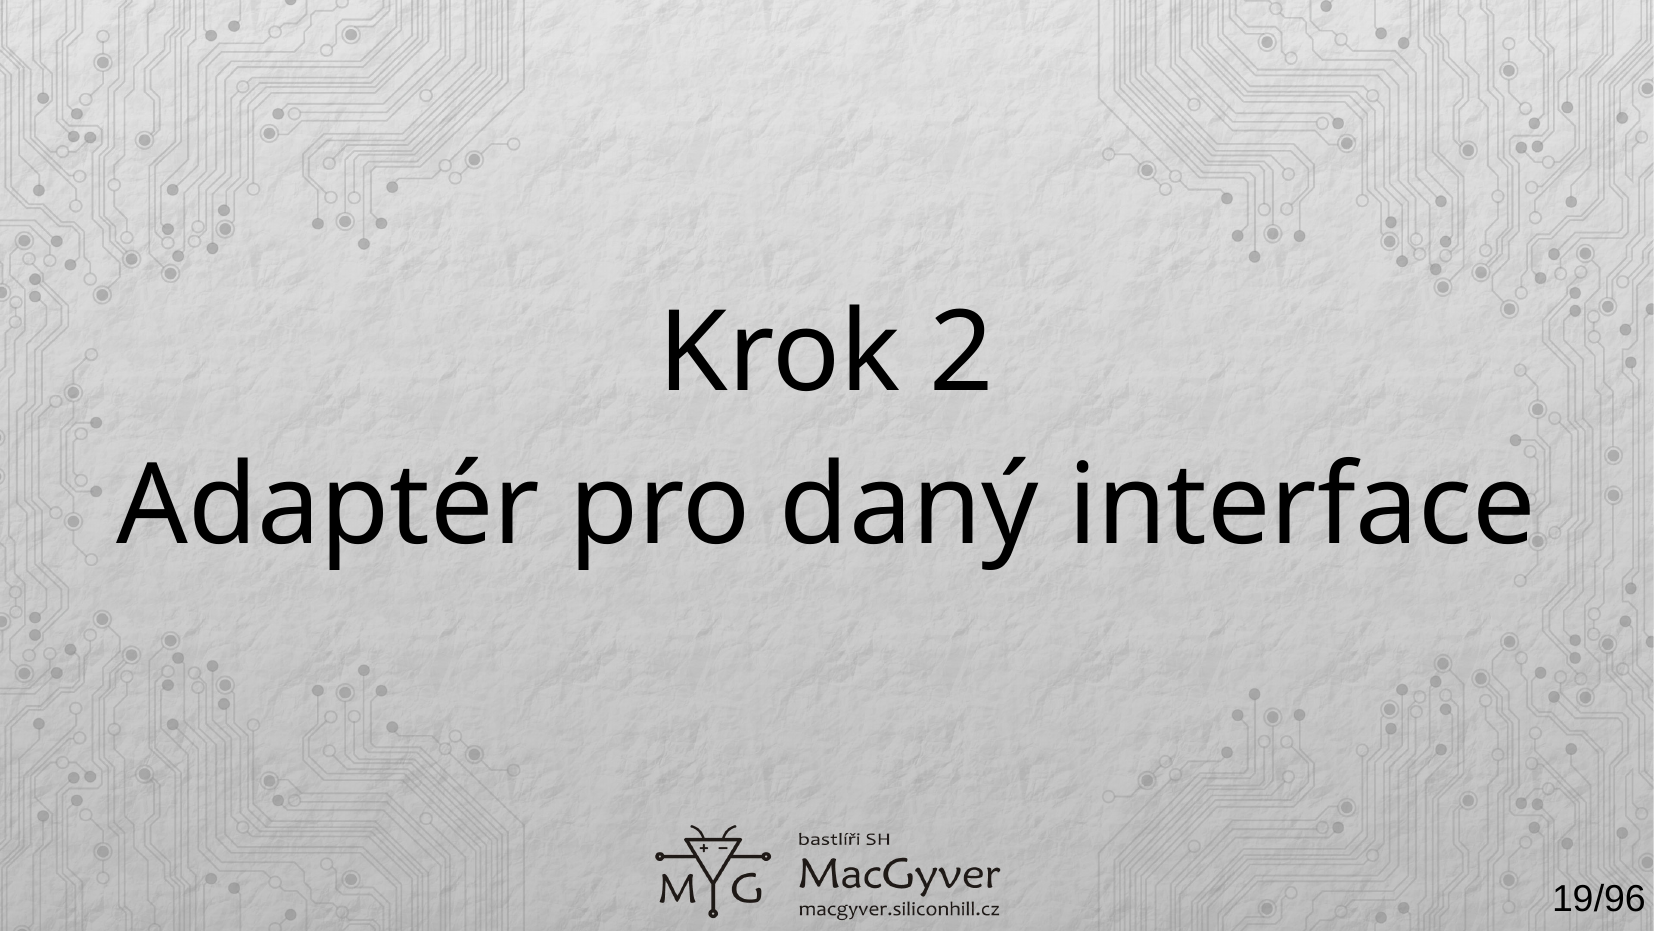

# Krok 2 Adaptér pro daný interface